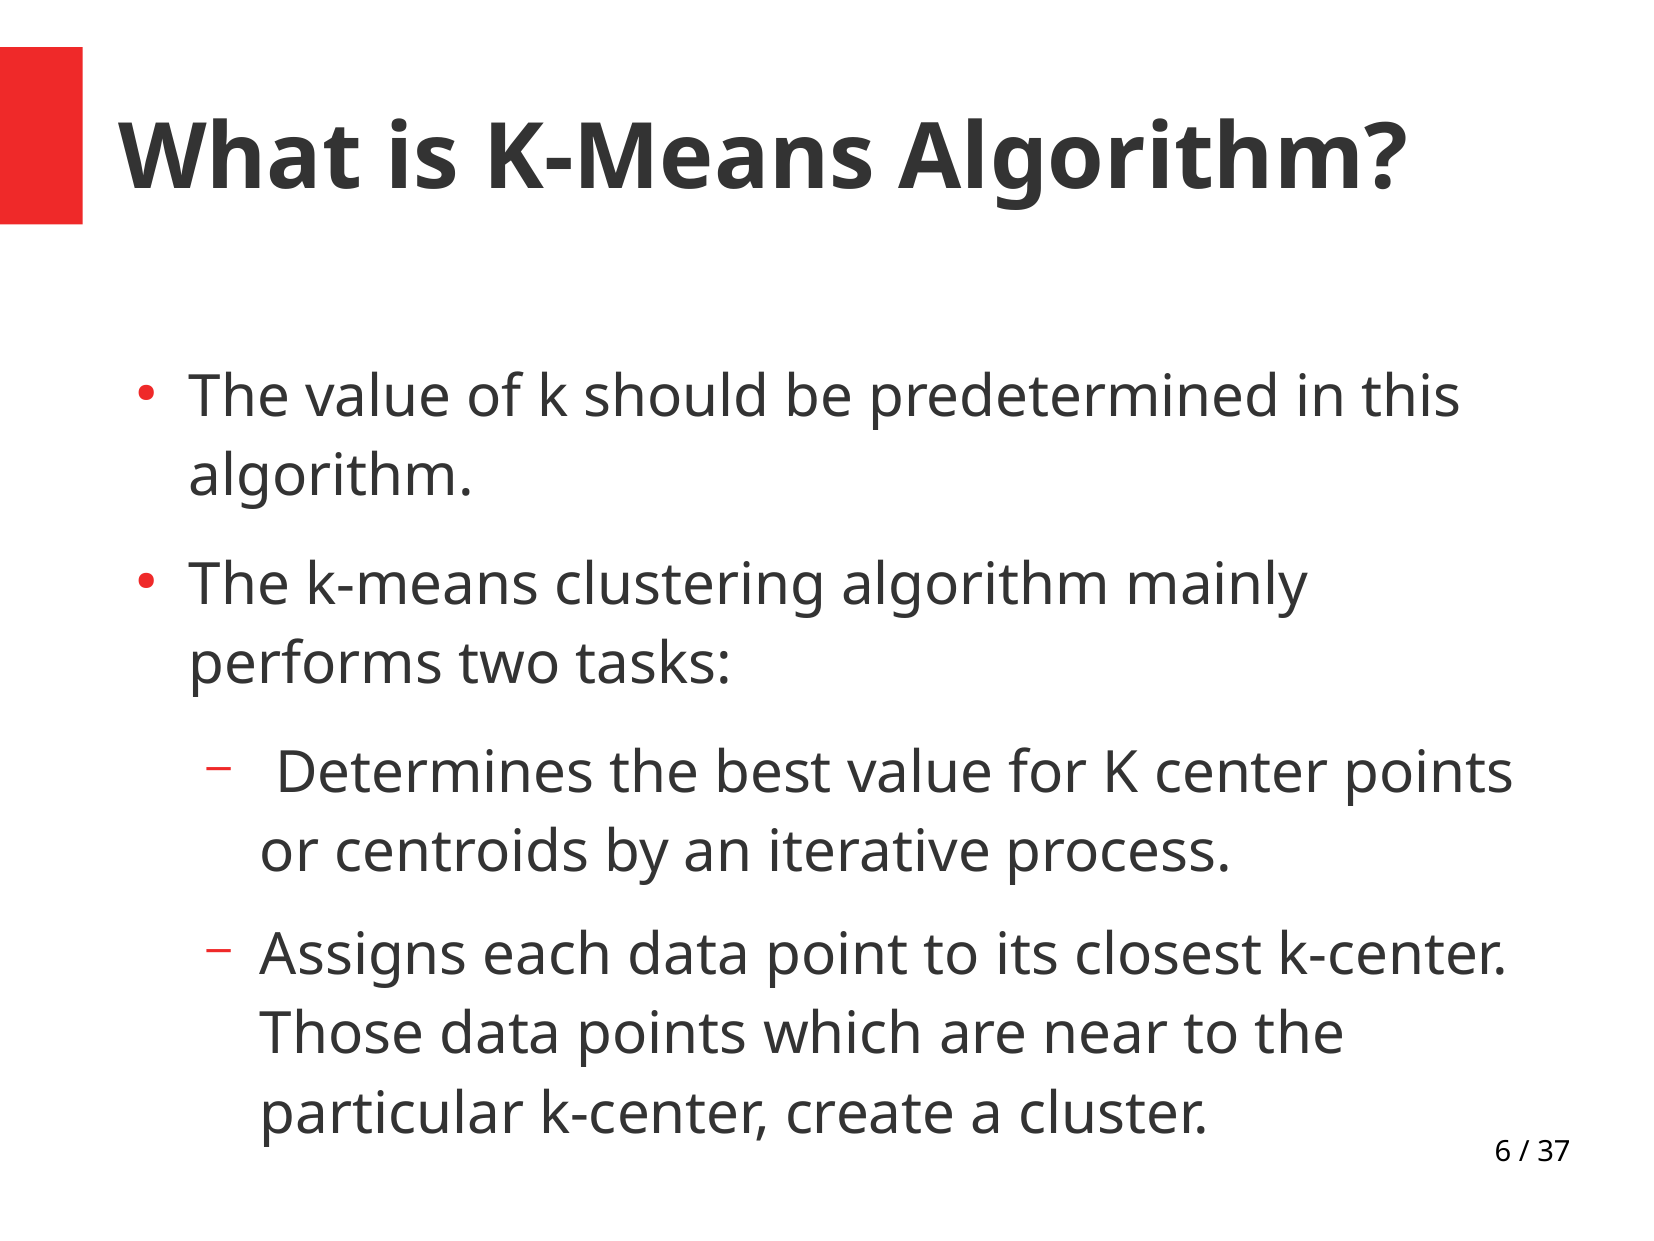

# What is K-Means Algorithm?
The value of k should be predetermined in this algorithm.
The k-means clustering algorithm mainly performs two tasks:
 Determines the best value for K center points or centroids by an iterative process.
Assigns each data point to its closest k-center. Those data points which are near to the particular k-center, create a cluster.
6